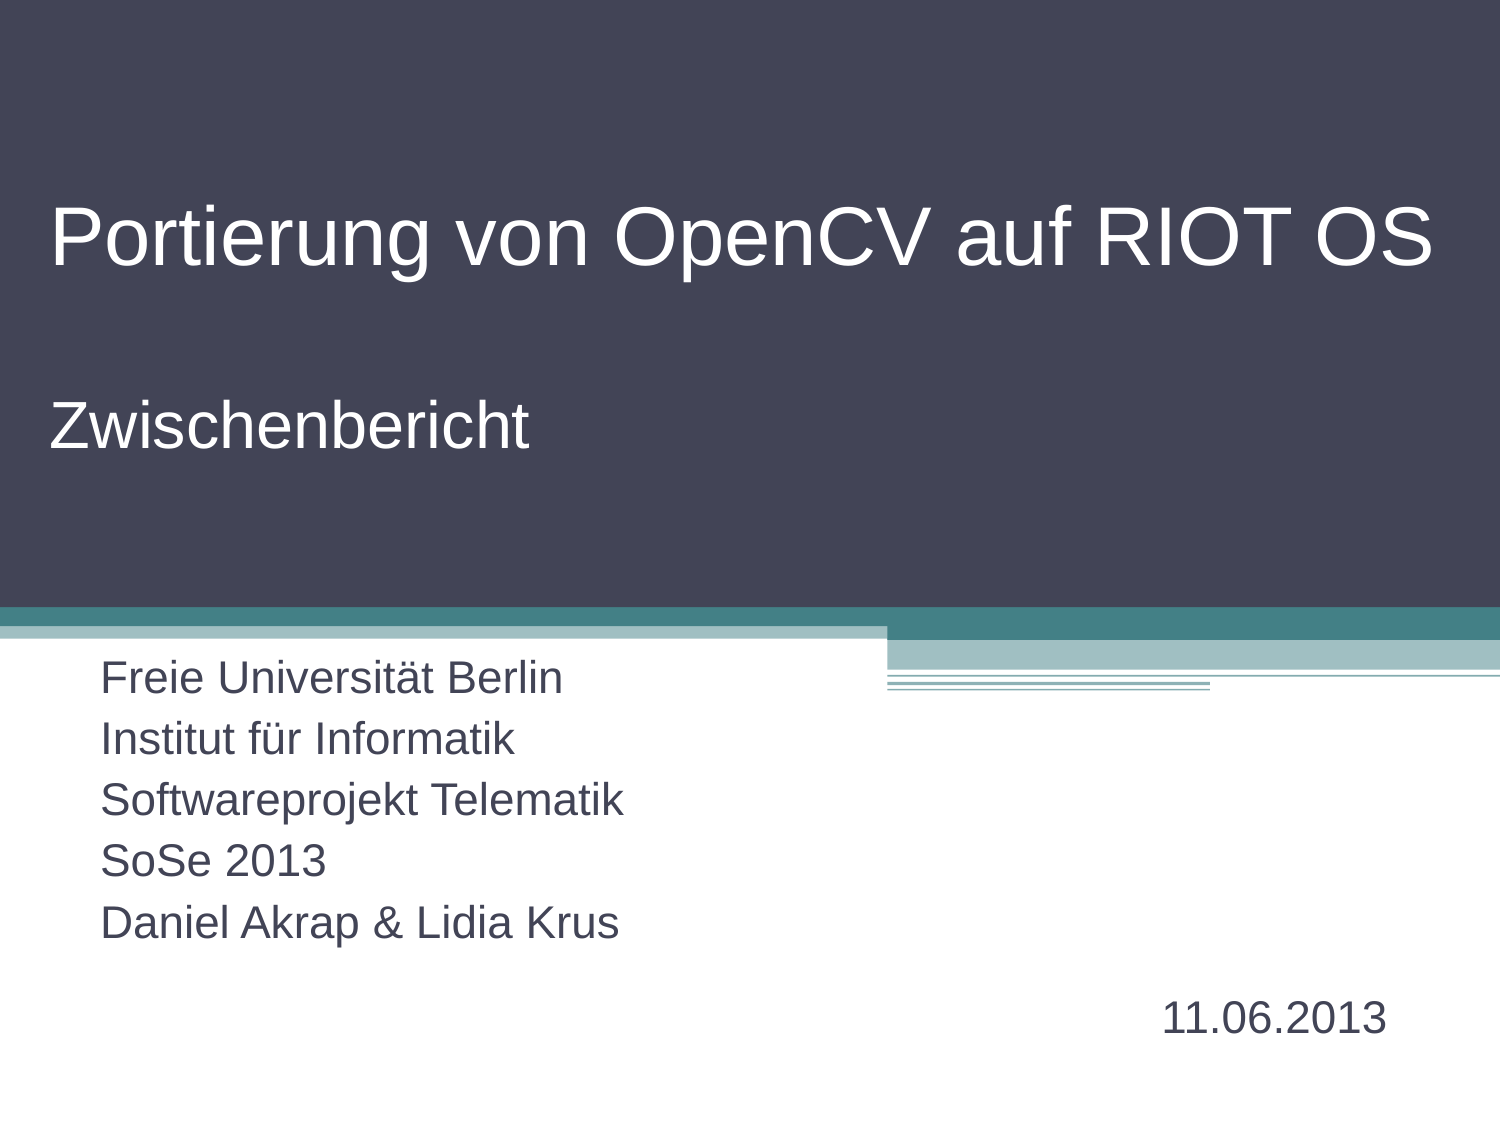

# Portierung von OpenCV auf RIOT OS Zwischenbericht
Freie Universität Berlin
Institut für Informatik
Softwareprojekt Telematik
SoSe 2013
Daniel Akrap & Lidia Krus
11.06.2013